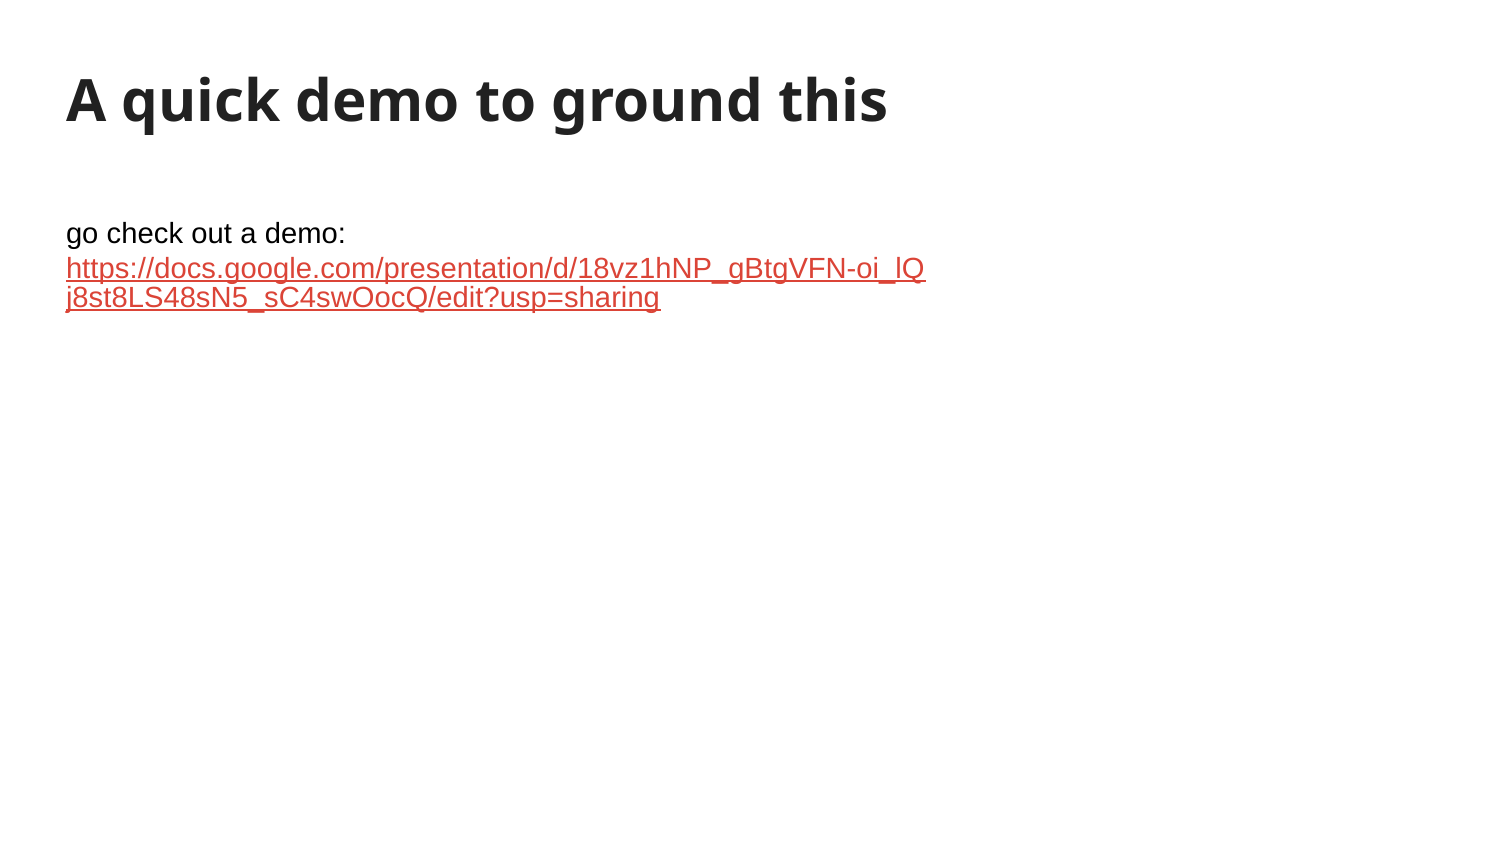

# A quick demo to ground this
go check out a demo: https://docs.google.com/presentation/d/18vz1hNP_gBtgVFN-oi_lQj8st8LS48sN5_sC4swOocQ/edit?usp=sharing